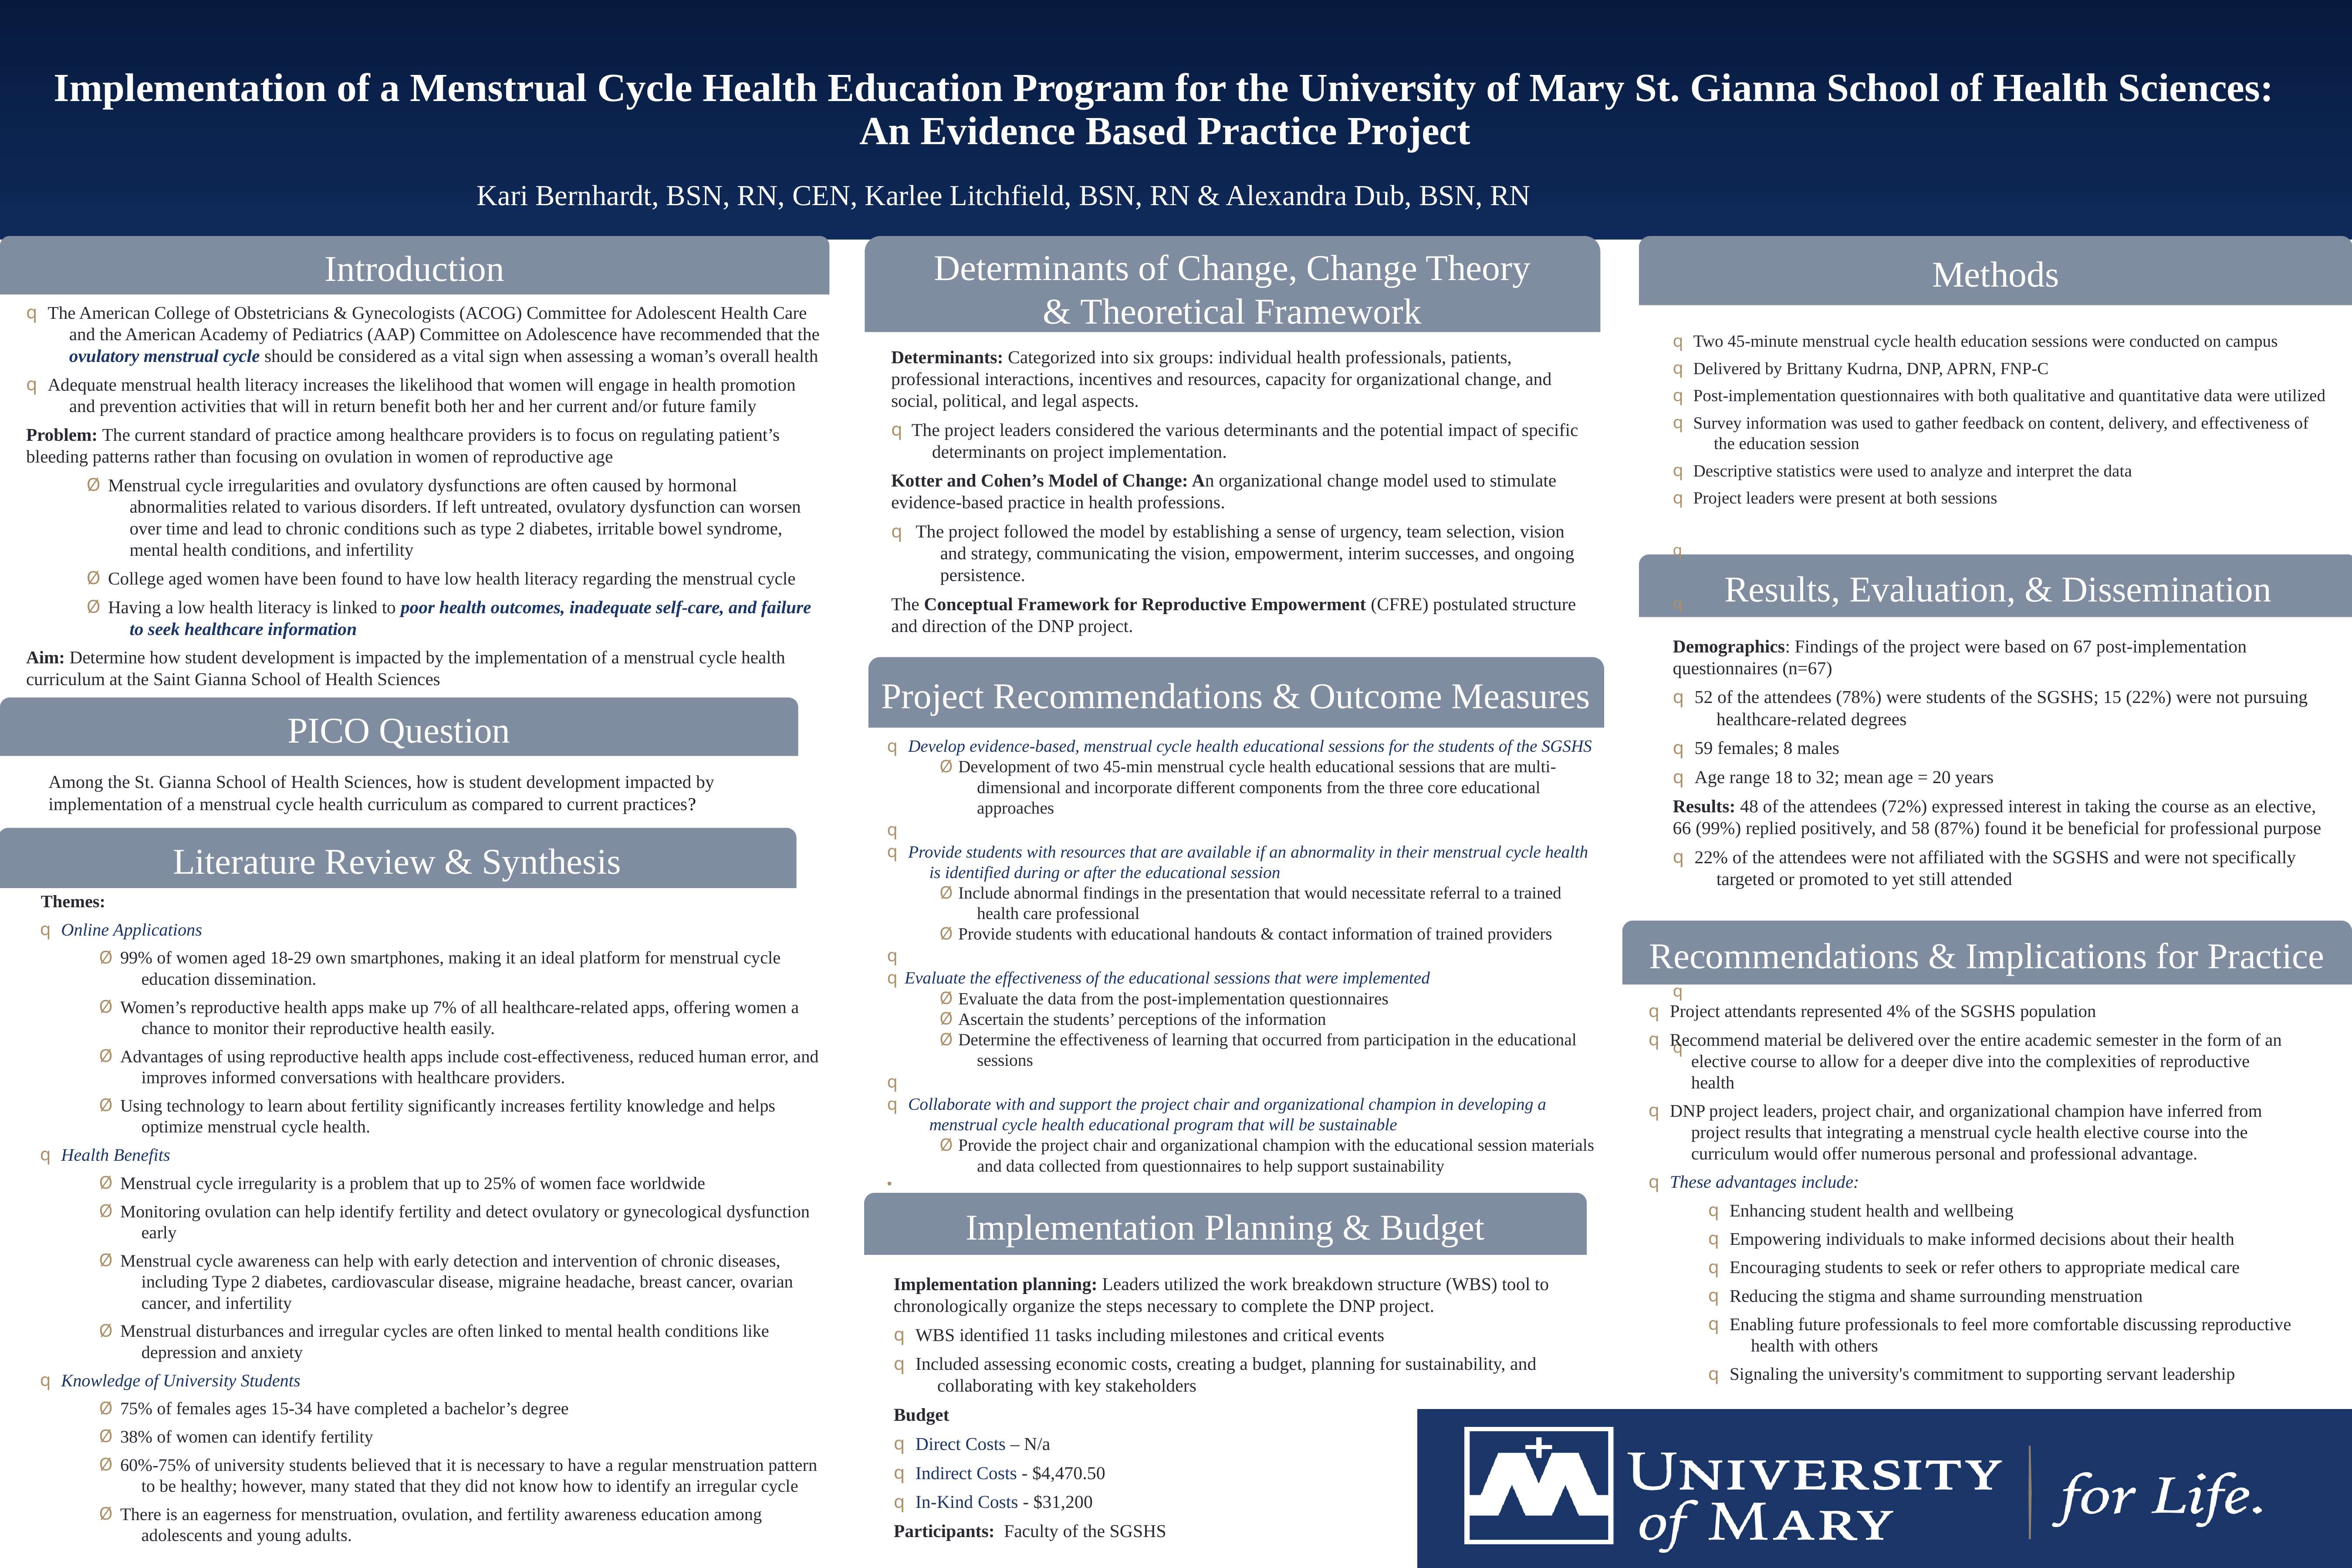

Implementation of a Menstrual Cycle Health Education Program for the University of Mary St. Gianna School of Health Sciences: An Evidence Based Practice Project
#
Kari Bernhardt, BSN, RN, CEN, Karlee Litchfield, BSN, RN & Alexandra Dub, BSN, RN
Introduction
Determinants of Change, Change Theory & Theoretical Framework
Methods
The American College of Obstetricians & Gynecologists (ACOG) Committee for Adolescent Health Care and the American Academy of Pediatrics (AAP) Committee on Adolescence have recommended that the ovulatory menstrual cycle should be considered as a vital sign when assessing a woman’s overall health
Adequate menstrual health literacy increases the likelihood that women will engage in health promotion and prevention activities that will in return benefit both her and her current and/or future family
Problem: The current standard of practice among healthcare providers is to focus on regulating patient’s bleeding patterns rather than focusing on ovulation in women of reproductive age
Menstrual cycle irregularities and ovulatory dysfunctions are often caused by hormonal abnormalities related to various disorders. If left untreated, ovulatory dysfunction can worsen over time and lead to chronic conditions such as type 2 diabetes, irritable bowel syndrome, mental health conditions, and infertility
College aged women have been found to have low health literacy regarding the menstrual cycle
Having a low health literacy is linked to poor health outcomes, inadequate self-care, and failure to seek healthcare information
Aim: Determine how student development is impacted by the implementation of a menstrual cycle health curriculum at the Saint Gianna School of Health Sciences
Two 45-minute menstrual cycle health education sessions were conducted on campus
Delivered by Brittany Kudrna, DNP, APRN, FNP-C
Post-implementation questionnaires with both qualitative and quantitative data were utilized
Survey information was used to gather feedback on content, delivery, and effectiveness of the education session
Descriptive statistics were used to analyze and interpret the data
Project leaders were present at both sessions
Determinants: Categorized into six groups: individual health professionals, patients, professional interactions, incentives and resources, capacity for organizational change, and social, political, and legal aspects.
The project leaders considered the various determinants and the potential impact of specific determinants on project implementation.
Kotter and Cohen’s Model of Change: An organizational change model used to stimulate evidence-based practice in health professions.
The project followed the model by establishing a sense of urgency, team selection, vision and strategy, communicating the vision, empowerment, interim successes, and ongoing persistence.
The Conceptual Framework for Reproductive Empowerment (CFRE) postulated structure and direction of the DNP project.
Results, Evaluation, & Dissemination
Demographics: Findings of the project were based on 67 post-implementation questionnaires (n=67)
52 of the attendees (78%) were students of the SGSHS; 15 (22%) were not pursuing healthcare-related degrees
59 females; 8 males
Age range 18 to 32; mean age = 20 years
Results: 48 of the attendees (72%) expressed interest in taking the course as an elective, 66 (99%) replied positively, and 58 (87%) found it be beneficial for professional purpose
22% of the attendees were not affiliated with the SGSHS and were not specifically targeted or promoted to yet still attended
Project Recommendations & Outcome Measures
PICO Question
Develop evidence-based, menstrual cycle health educational sessions for the students of the SGSHS
Development of two 45-min menstrual cycle health educational sessions that are multi-dimensional and incorporate different components from the three core educational approaches
Provide students with resources that are available if an abnormality in their menstrual cycle health is identified during or after the educational session
Include abnormal findings in the presentation that would necessitate referral to a trained health care professional
Provide students with educational handouts & contact information of trained providers
Evaluate the effectiveness of the educational sessions that were implemented
Evaluate the data from the post-implementation questionnaires
Ascertain the students’ perceptions of the information
Determine the effectiveness of learning that occurred from participation in the educational sessions
Collaborate with and support the project chair and organizational champion in developing a menstrual cycle health educational program that will be sustainable
Provide the project chair and organizational champion with the educational session materials and data collected from questionnaires to help support sustainability
Among the St. Gianna School of Health Sciences, how is student development impacted by implementation of a menstrual cycle health curriculum as compared to current practices?
Literature Review & Synthesis
Themes:
Online Applications
99% of women aged 18-29 own smartphones, making it an ideal platform for menstrual cycle education dissemination.
Women’s reproductive health apps make up 7% of all healthcare-related apps, offering women a chance to monitor their reproductive health easily.
Advantages of using reproductive health apps include cost-effectiveness, reduced human error, and improves informed conversations with healthcare providers.
Using technology to learn about fertility significantly increases fertility knowledge and helps optimize menstrual cycle health.
Health Benefits
Menstrual cycle irregularity is a problem that up to 25% of women face worldwide
Monitoring ovulation can help identify fertility and detect ovulatory or gynecological dysfunction early
Menstrual cycle awareness can help with early detection and intervention of chronic diseases, including Type 2 diabetes, cardiovascular disease, migraine headache, breast cancer, ovarian cancer, and infertility
Menstrual disturbances and irregular cycles are often linked to mental health conditions like depression and anxiety
Knowledge of University Students
75% of females ages 15-34 have completed a bachelor’s degree
38% of women can identify fertility
60%-75% of university students believed that it is necessary to have a regular menstruation pattern to be healthy; however, many stated that they did not know how to identify an irregular cycle
There is an eagerness for menstruation, ovulation, and fertility awareness education among adolescents and young adults.
Recommendations & Implications for Practice
Project attendants represented 4% of the SGSHS population
Recommend material be delivered over the entire academic semester in the form of an elective course to allow for a deeper dive into the complexities of reproductive health
DNP project leaders, project chair, and organizational champion have inferred from project results that integrating a menstrual cycle health elective course into the curriculum would offer numerous personal and professional advantage.
These advantages include:
Enhancing student health and wellbeing
Empowering individuals to make informed decisions about their health
Encouraging students to seek or refer others to appropriate medical care
Reducing the stigma and shame surrounding menstruation
Enabling future professionals to feel more comfortable discussing reproductive health with others
Signaling the university's commitment to supporting servant leadership
Implementation Planning & Budget
Implementation planning: Leaders utilized the work breakdown structure (WBS) tool to chronologically organize the steps necessary to complete the DNP project.
WBS identified 11 tasks including milestones and critical events
Included assessing economic costs, creating a budget, planning for sustainability, and collaborating with key stakeholders
Budget
Direct Costs – N/a
Indirect Costs - $4,470.50
In-Kind Costs - $31,200
Participants:  Faculty of the SGSHS